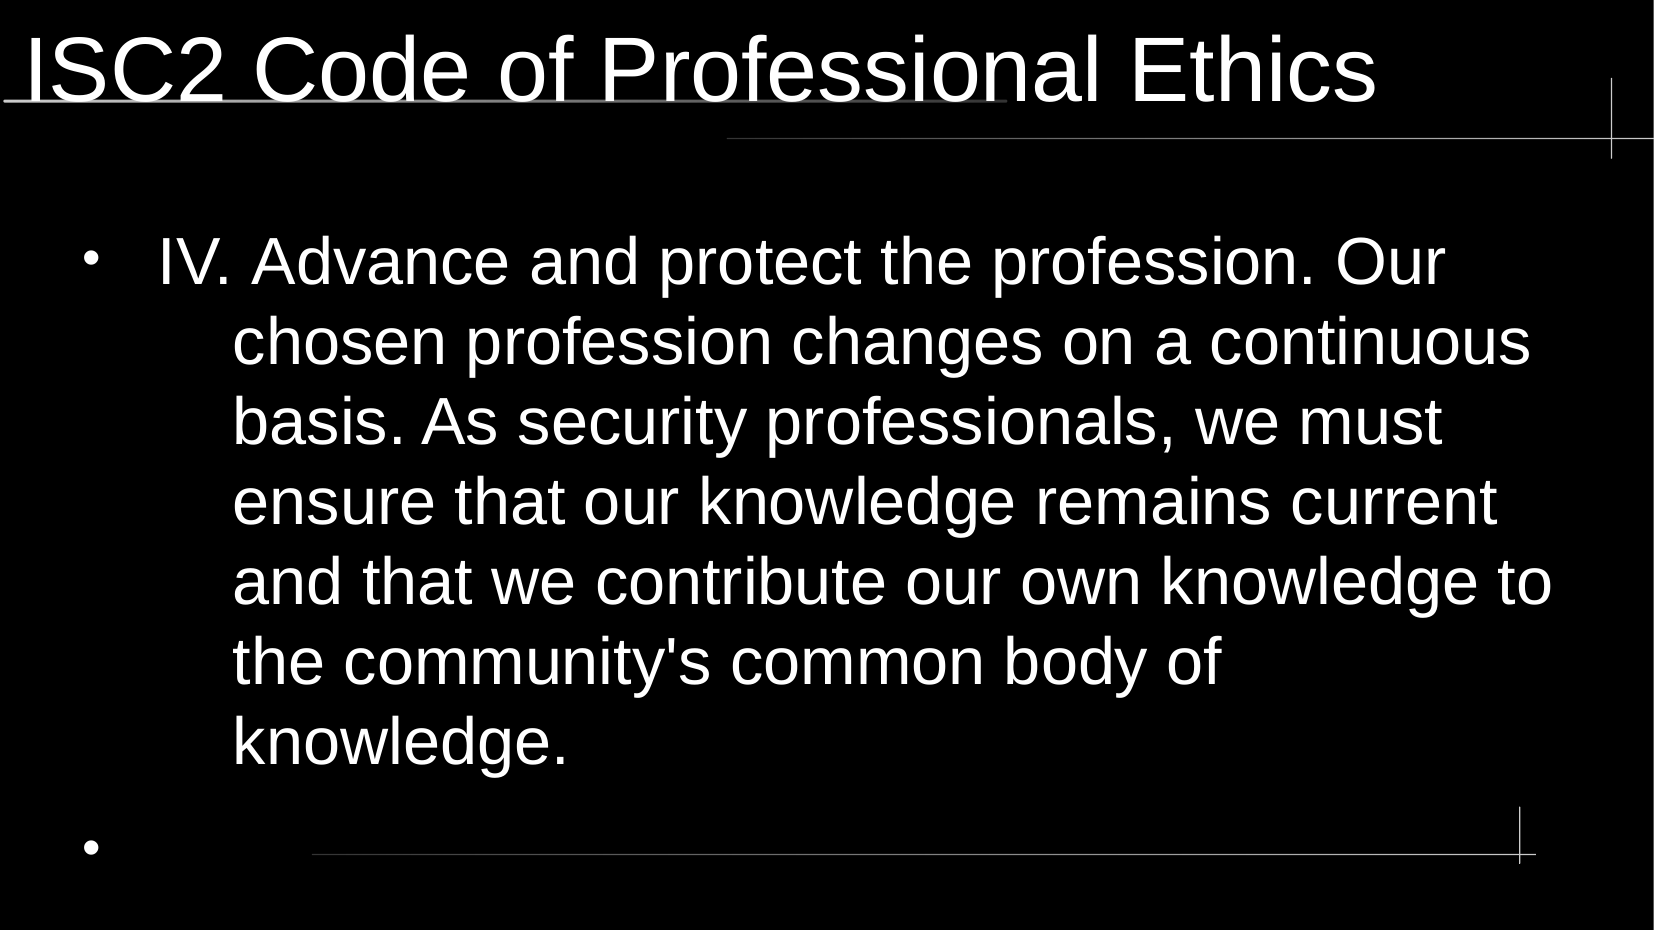

# ISC2 Code of Professional Ethics
IV. Advance and protect the profession. Our chosen profession changes on a continuous basis. As security professionals, we must ensure that our knowledge remains current and that we contribute our own knowledge to the community's common body of knowledge.